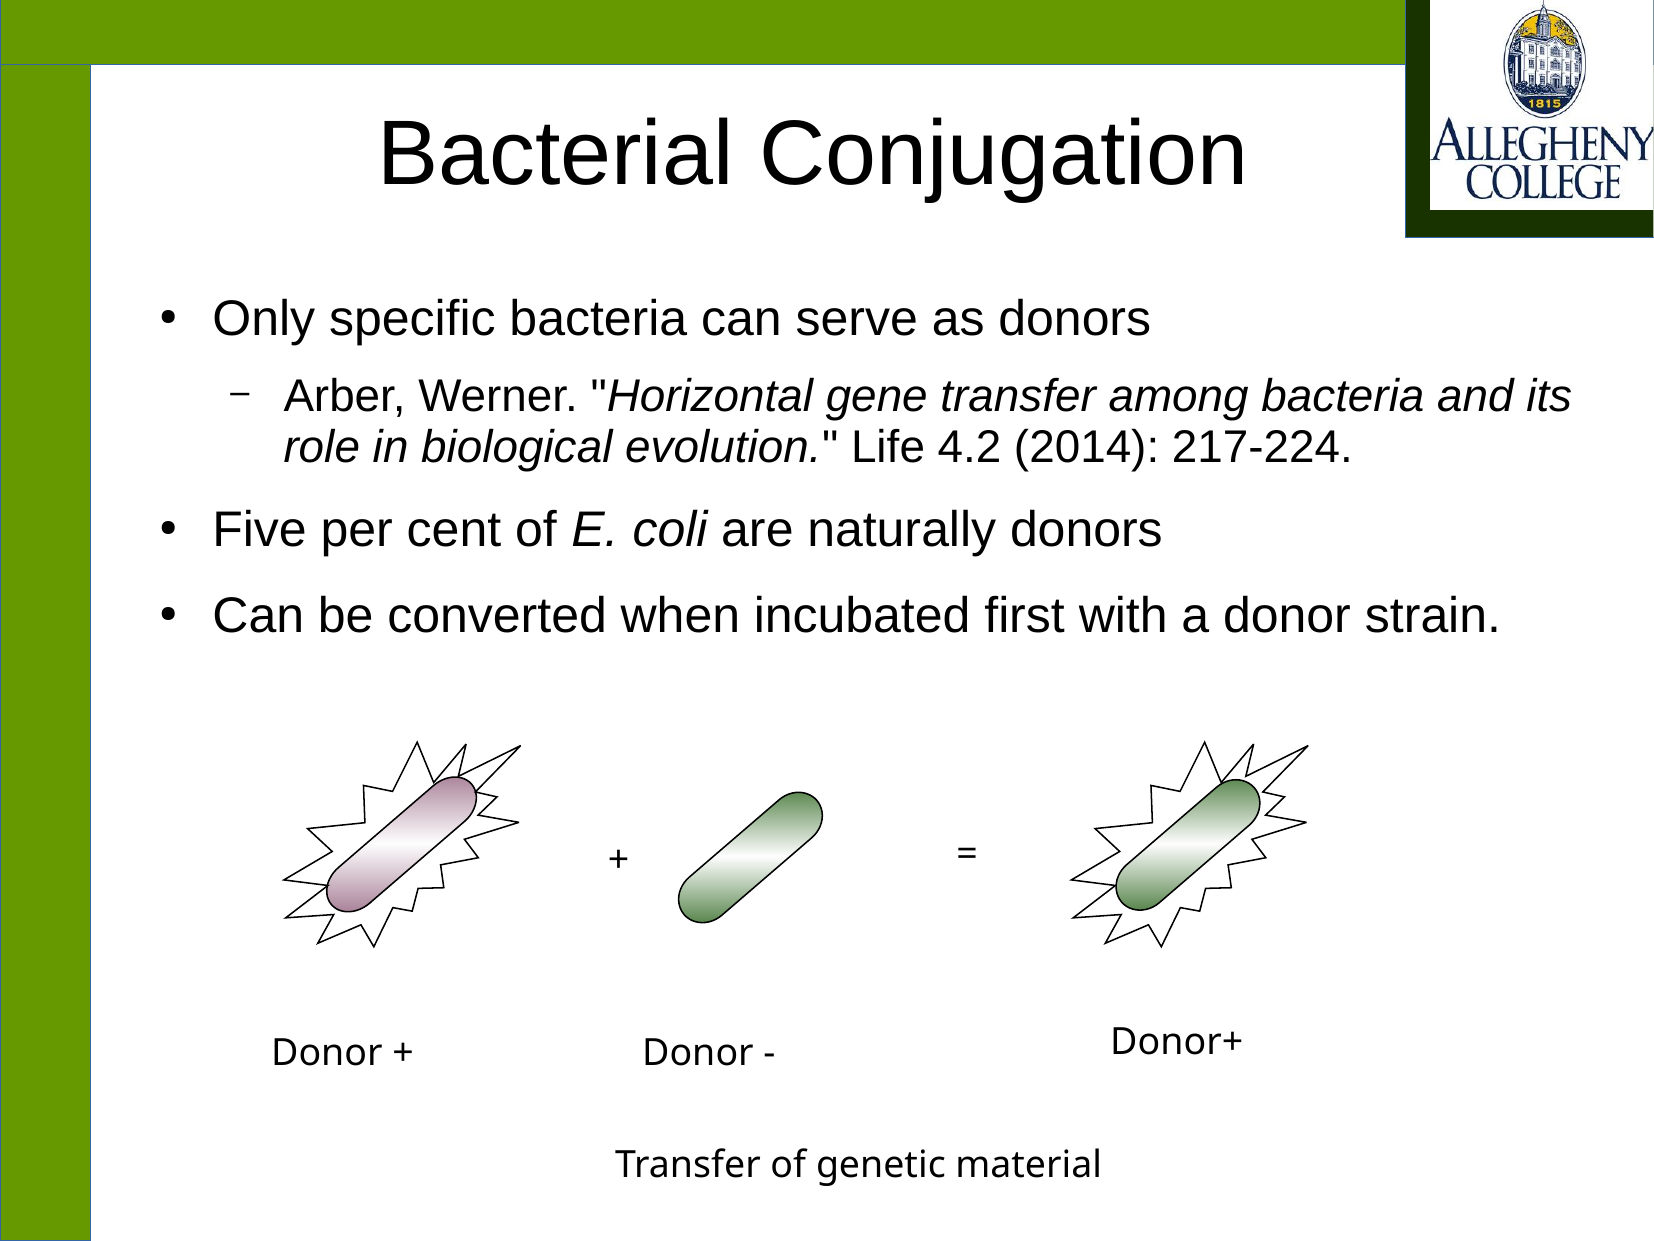

# Bacterial Conjugation
Only specific bacteria can serve as donors
Arber, Werner. "Horizontal gene transfer among bacteria and its role in biological evolution." Life 4.2 (2014): 217-224.
Five per cent of E. coli are naturally donors
Can be converted when incubated first with a donor strain.
=
+
Donor+
Donor +
Donor -
Transfer of genetic material